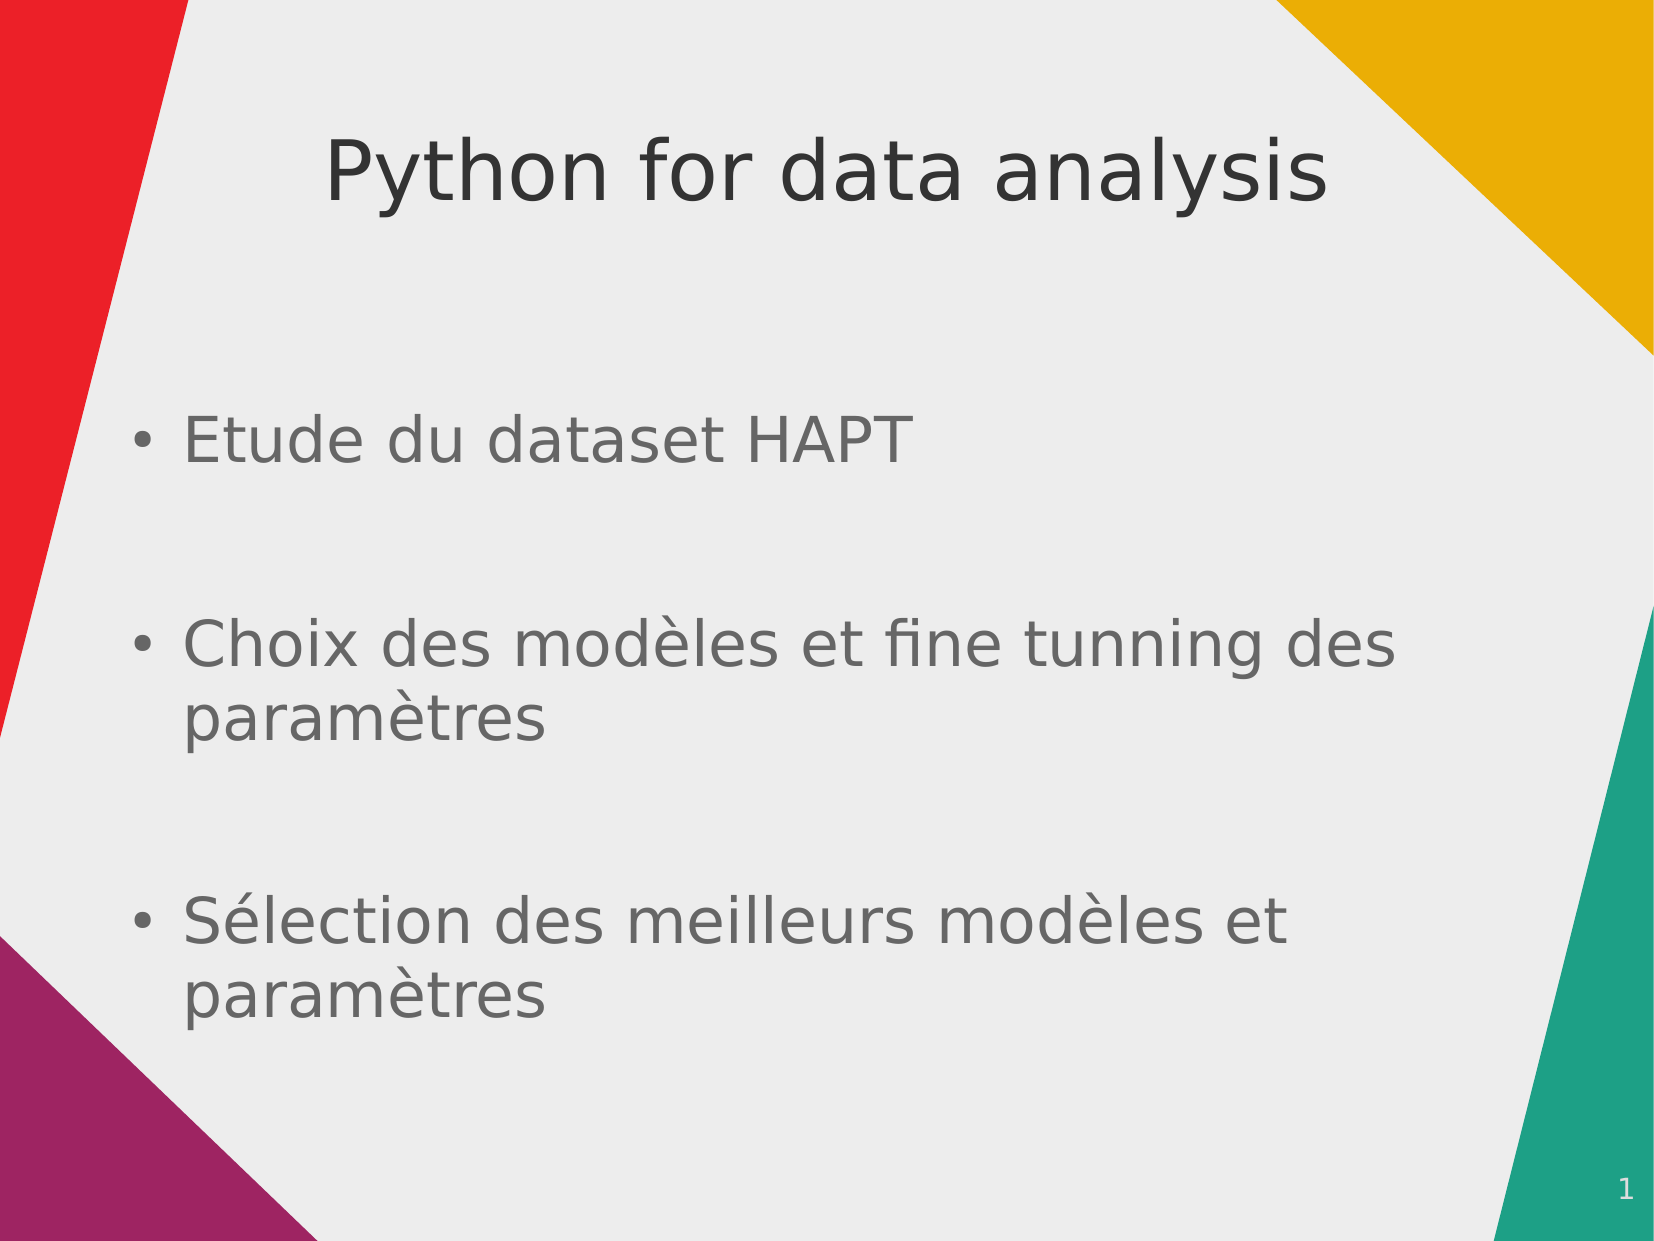

# Python for data analysis
Etude du dataset HAPT
Choix des modèles et fine tunning des paramètres
Sélection des meilleurs modèles et paramètres
1